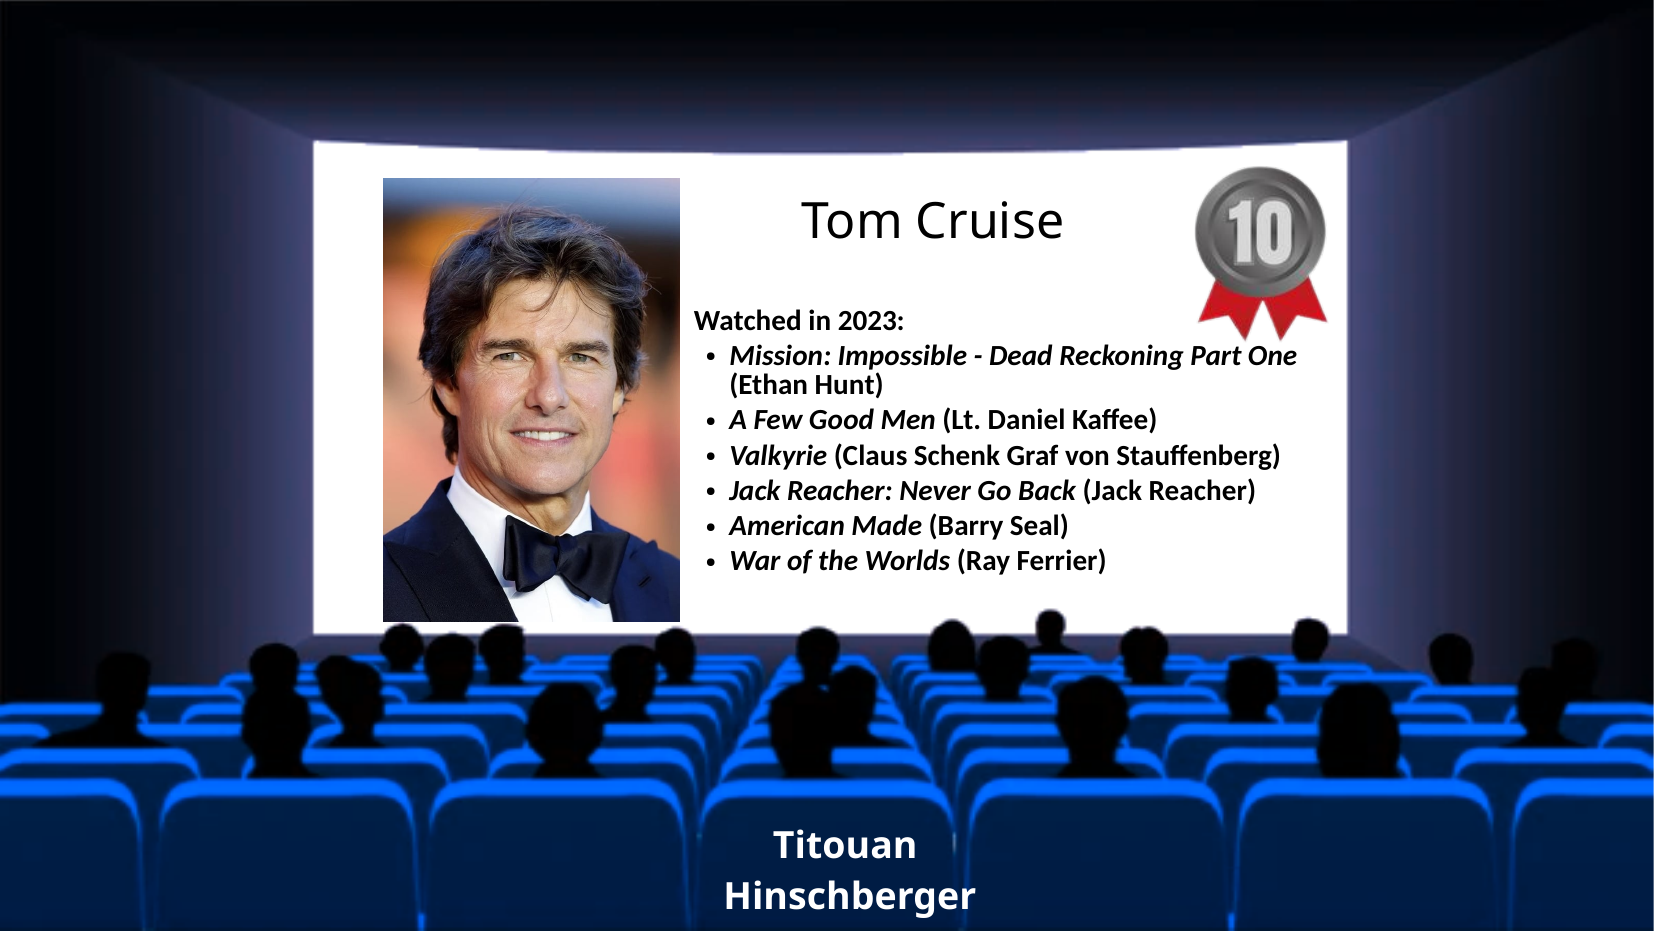

Tom Cruise
Watched in 2023:
Mission: Impossible - Dead Reckoning Part One (Ethan Hunt)
A Few Good Men (Lt. Daniel Kaffee)
Valkyrie (Claus Schenk Graf von Stauffenberg)
Jack Reacher: Never Go Back (Jack Reacher)
American Made (Barry Seal)
War of the Worlds (Ray Ferrier)